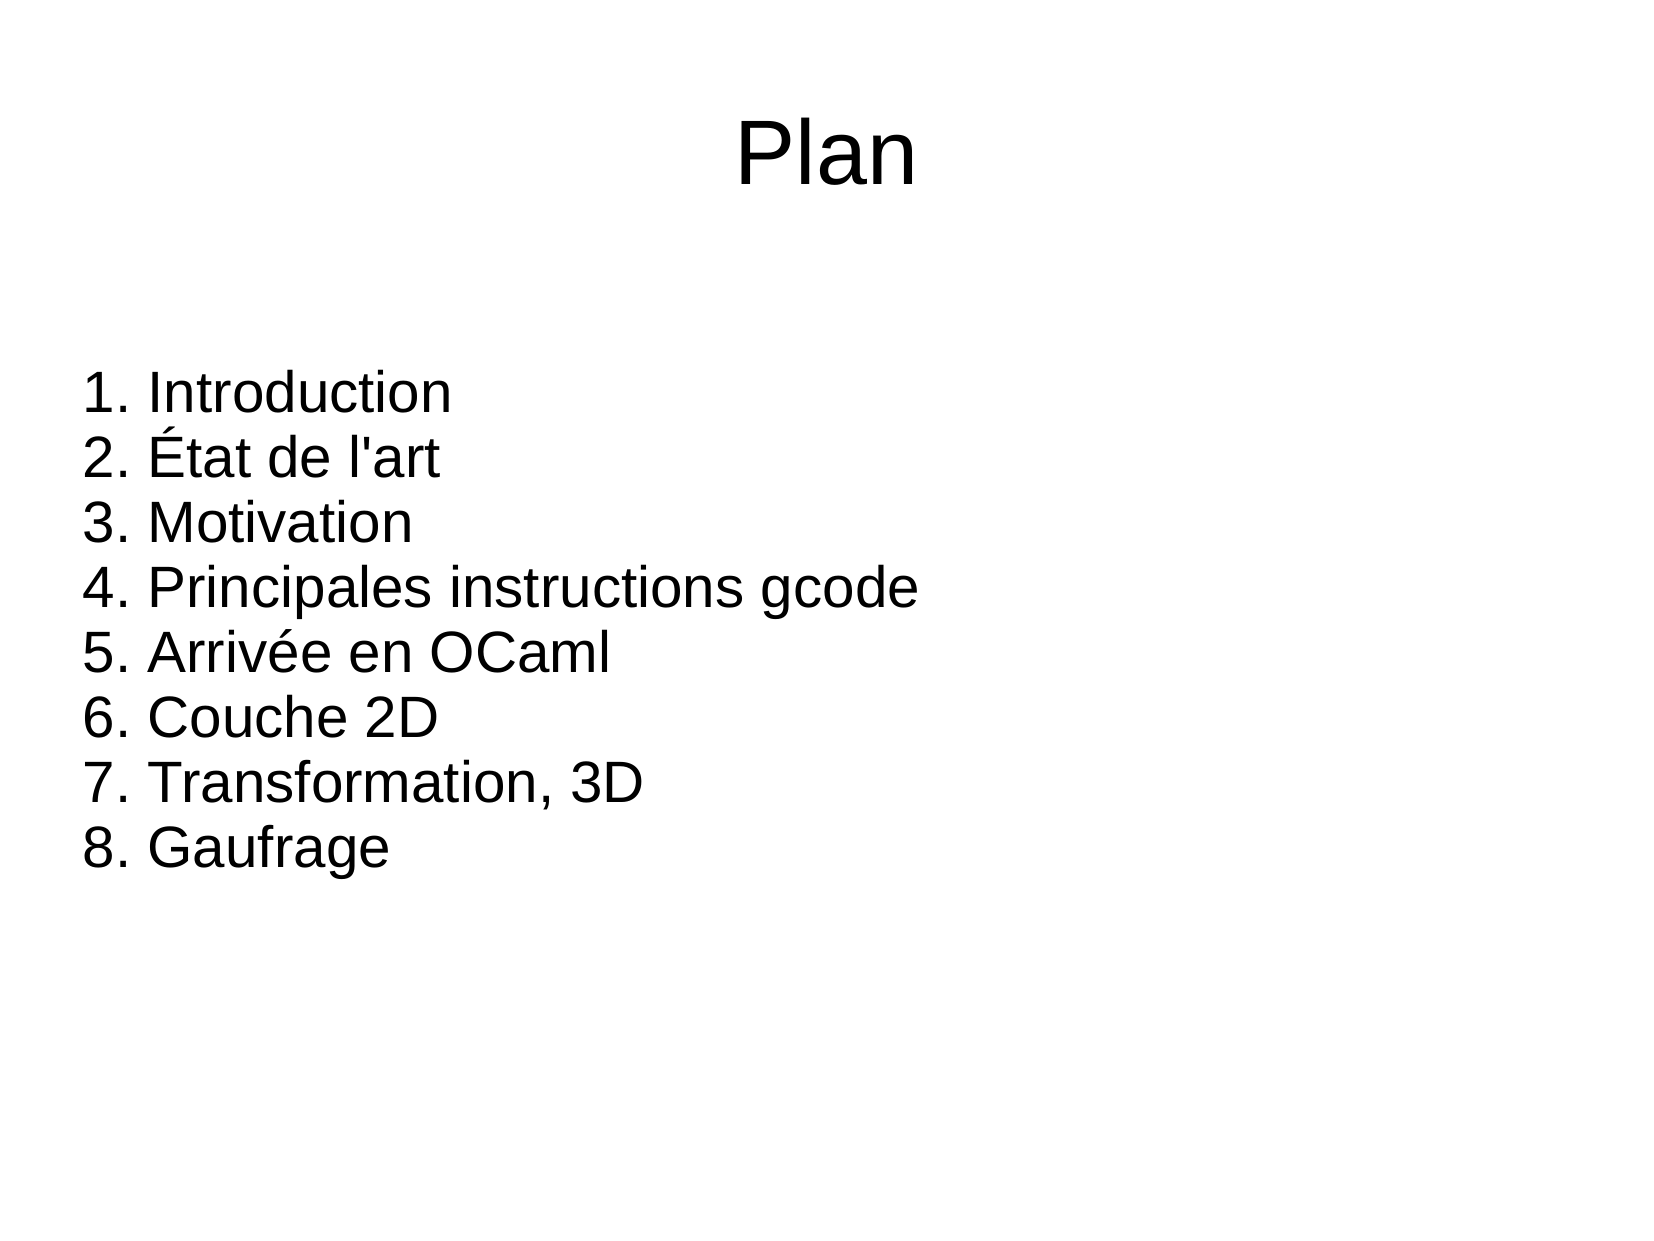

# Plan
 Introduction
 État de l'art
 Motivation
 Principales instructions gcode
 Arrivée en OCaml
 Couche 2D
 Transformation, 3D
 Gaufrage